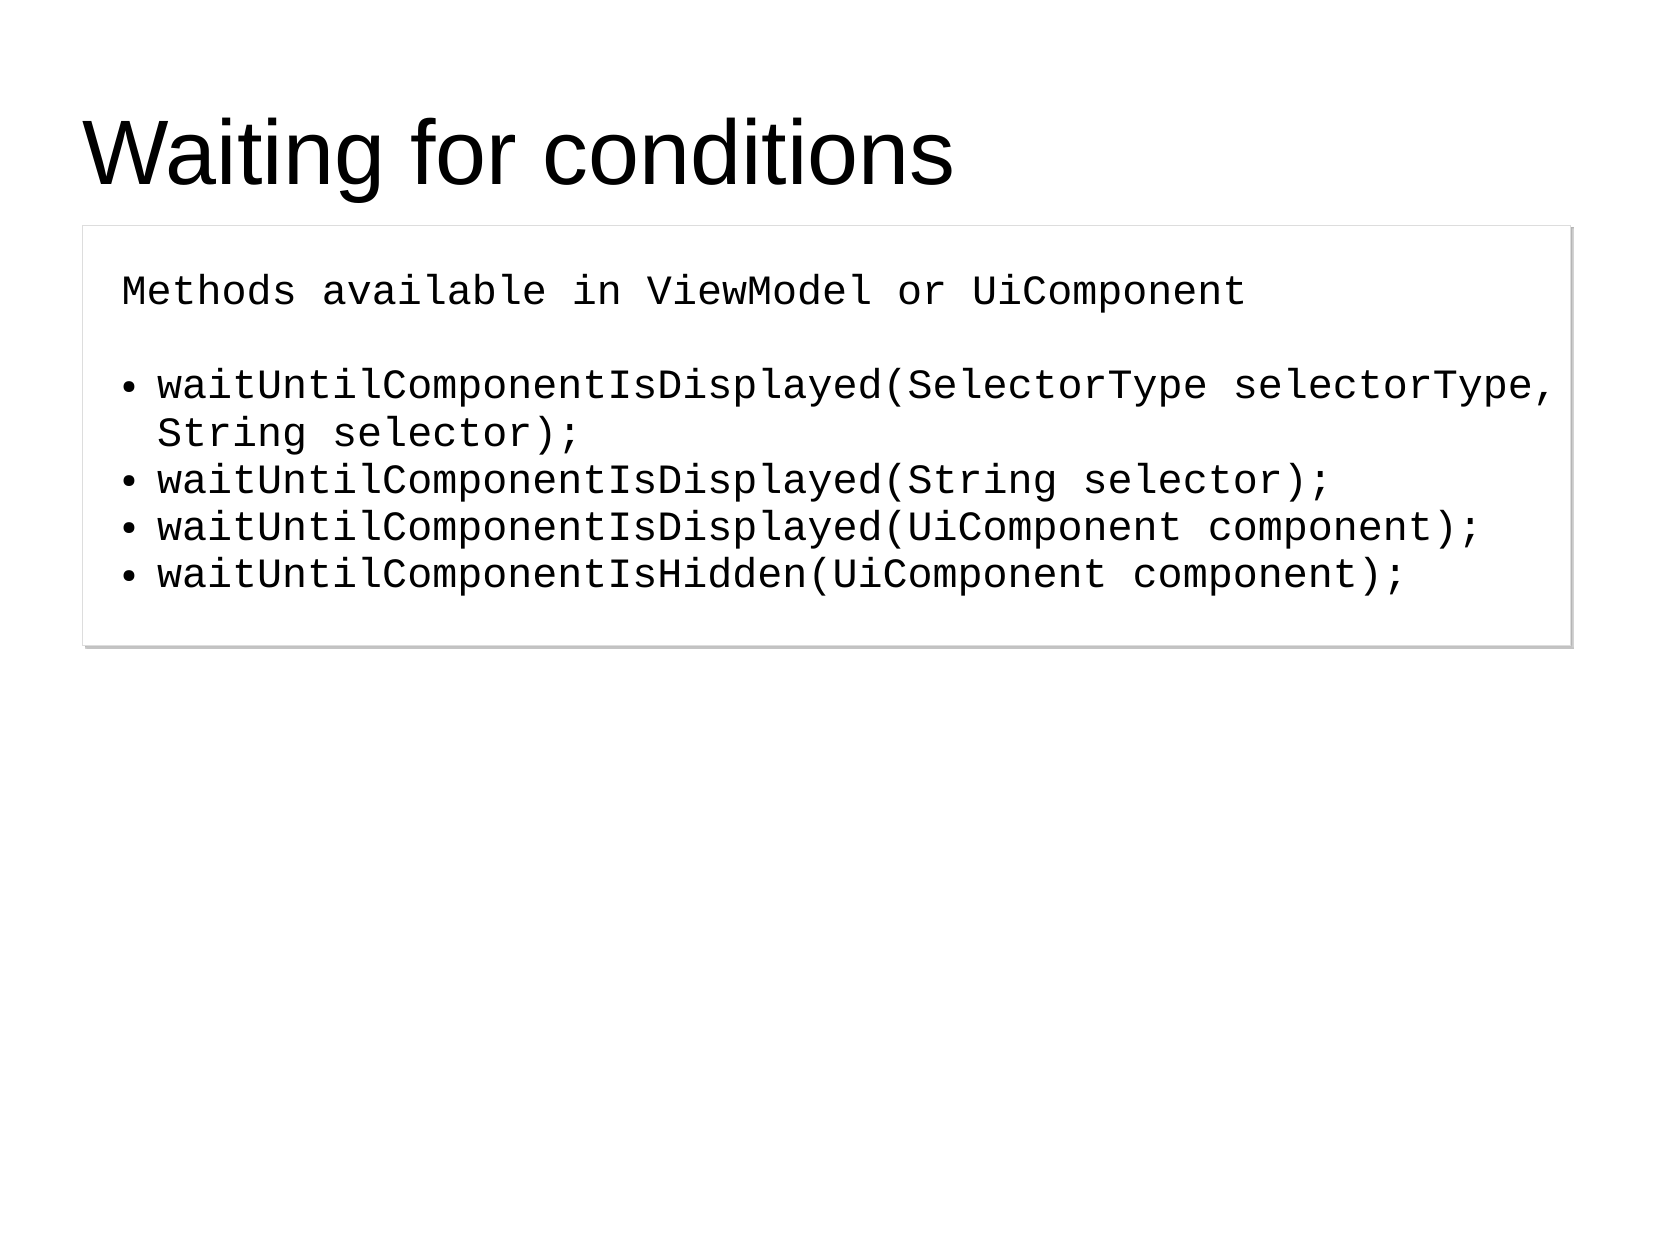

# Waiting for conditions
Methods available in ViewModel or UiComponent
waitUntilComponentIsDisplayed(SelectorType selectorType, String selector);
waitUntilComponentIsDisplayed(String selector);
waitUntilComponentIsDisplayed(UiComponent component);
waitUntilComponentIsHidden(UiComponent component);